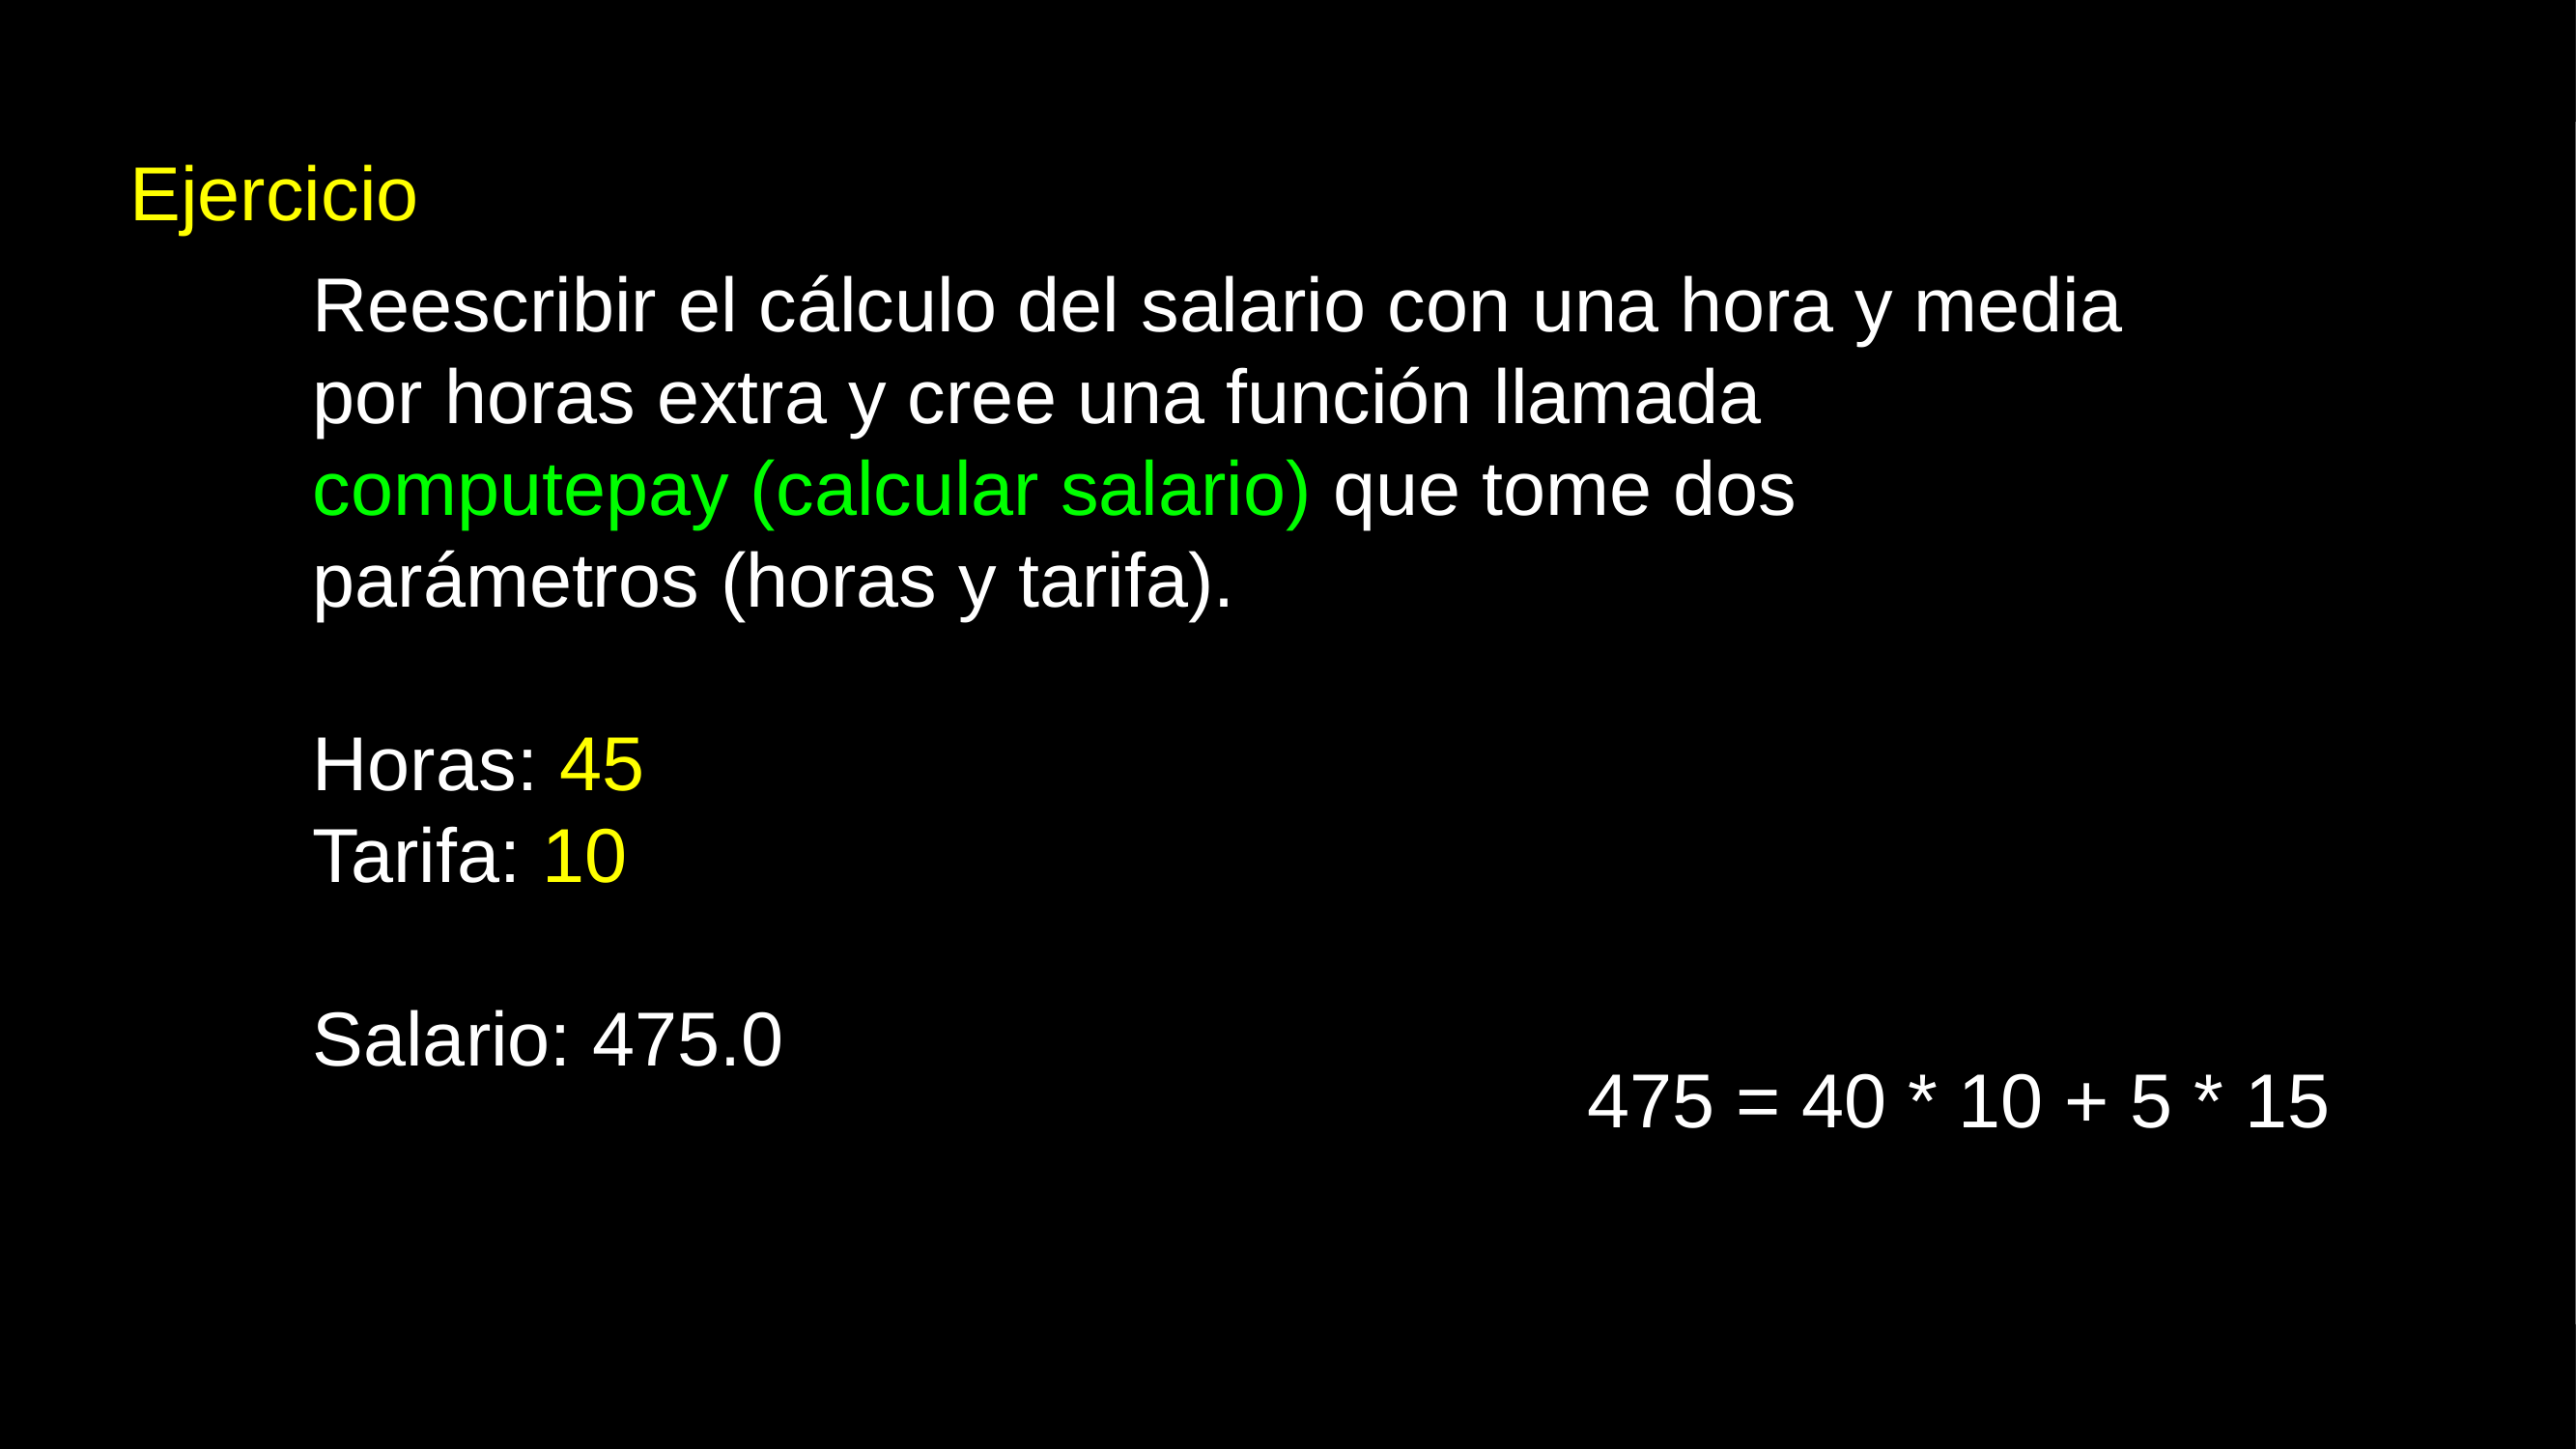

Ejercicio
Reescribir el cálculo del salario con una hora y media por horas extra y cree una función llamada computepay (calcular salario) que tome dos parámetros (horas y tarifa).
Horas: 45
Tarifa: 10
Salario: 475.0
475 = 40 * 10 + 5 * 15